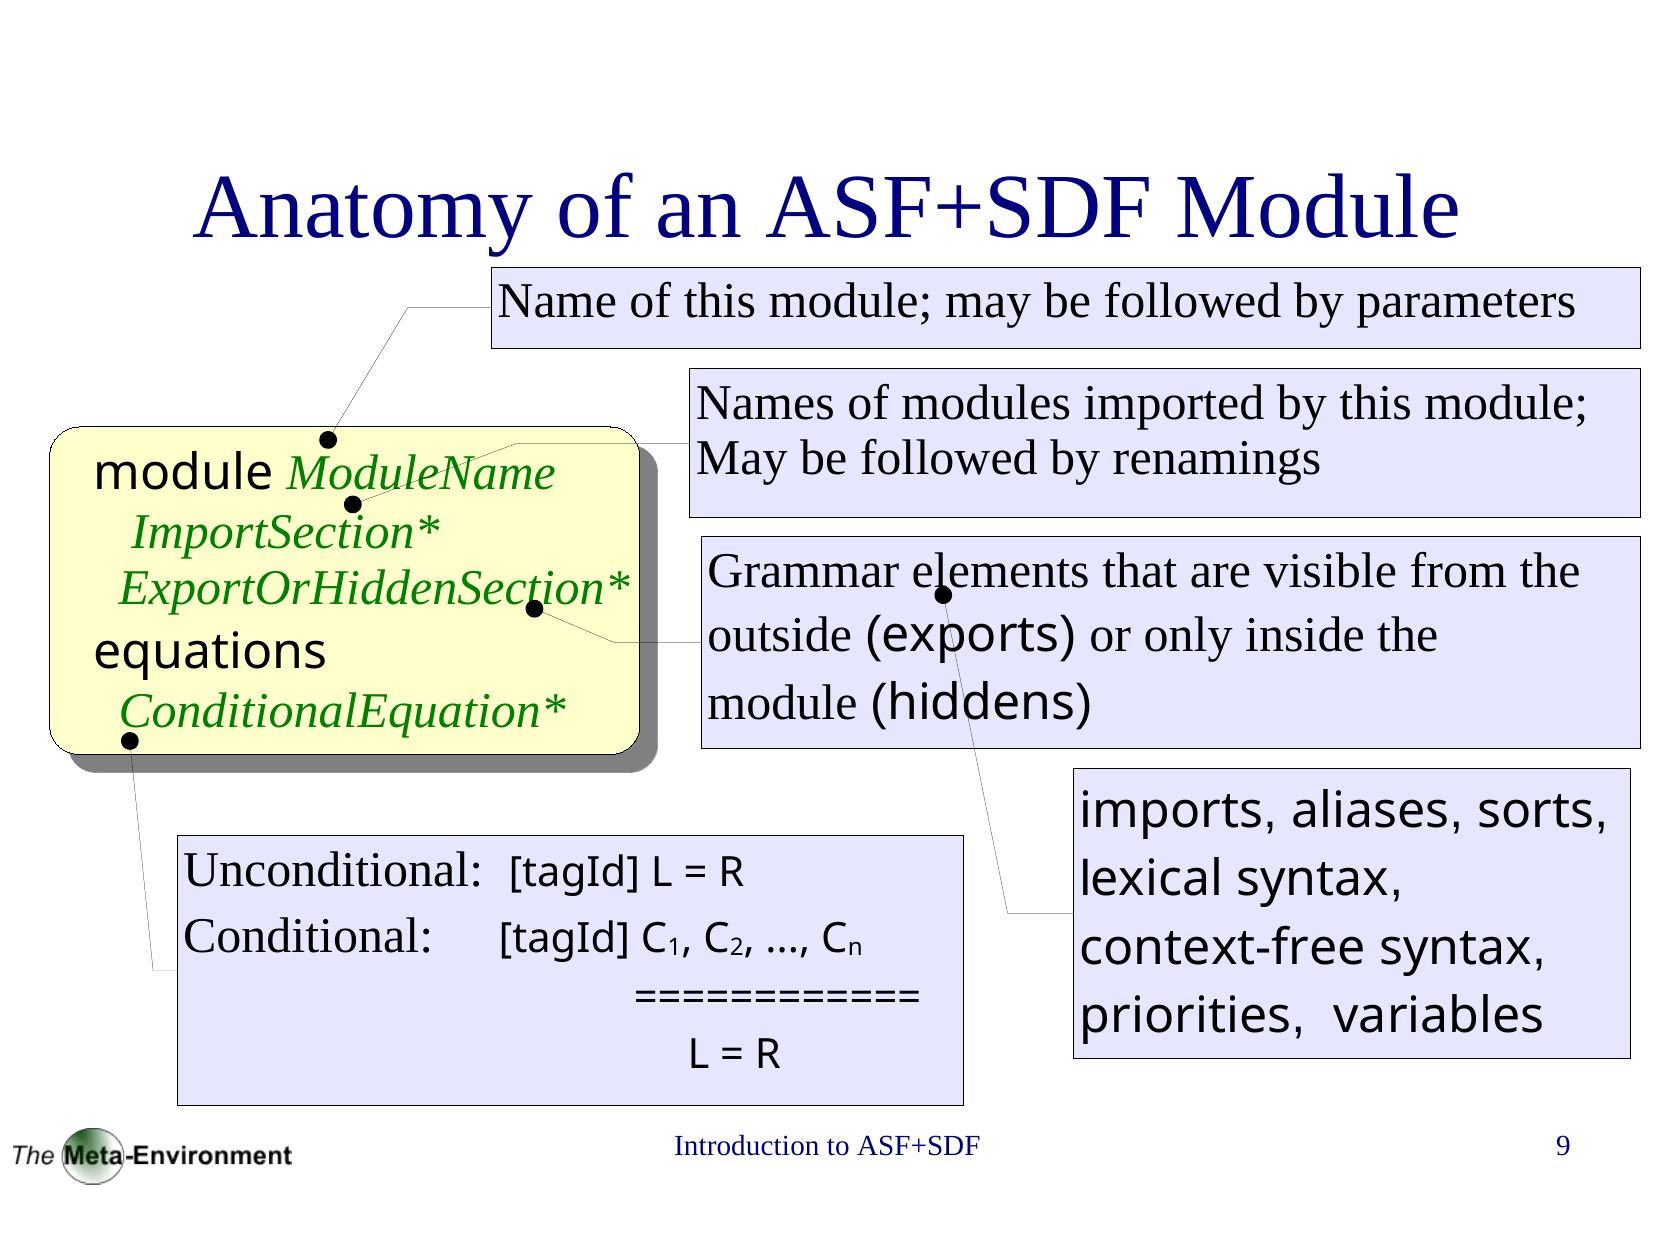

# Anatomy of an ASF+SDF Module
module ModuleName
 ImportSection*
 ExportOrHiddenSection*
equations
 ConditionalEquation*
9